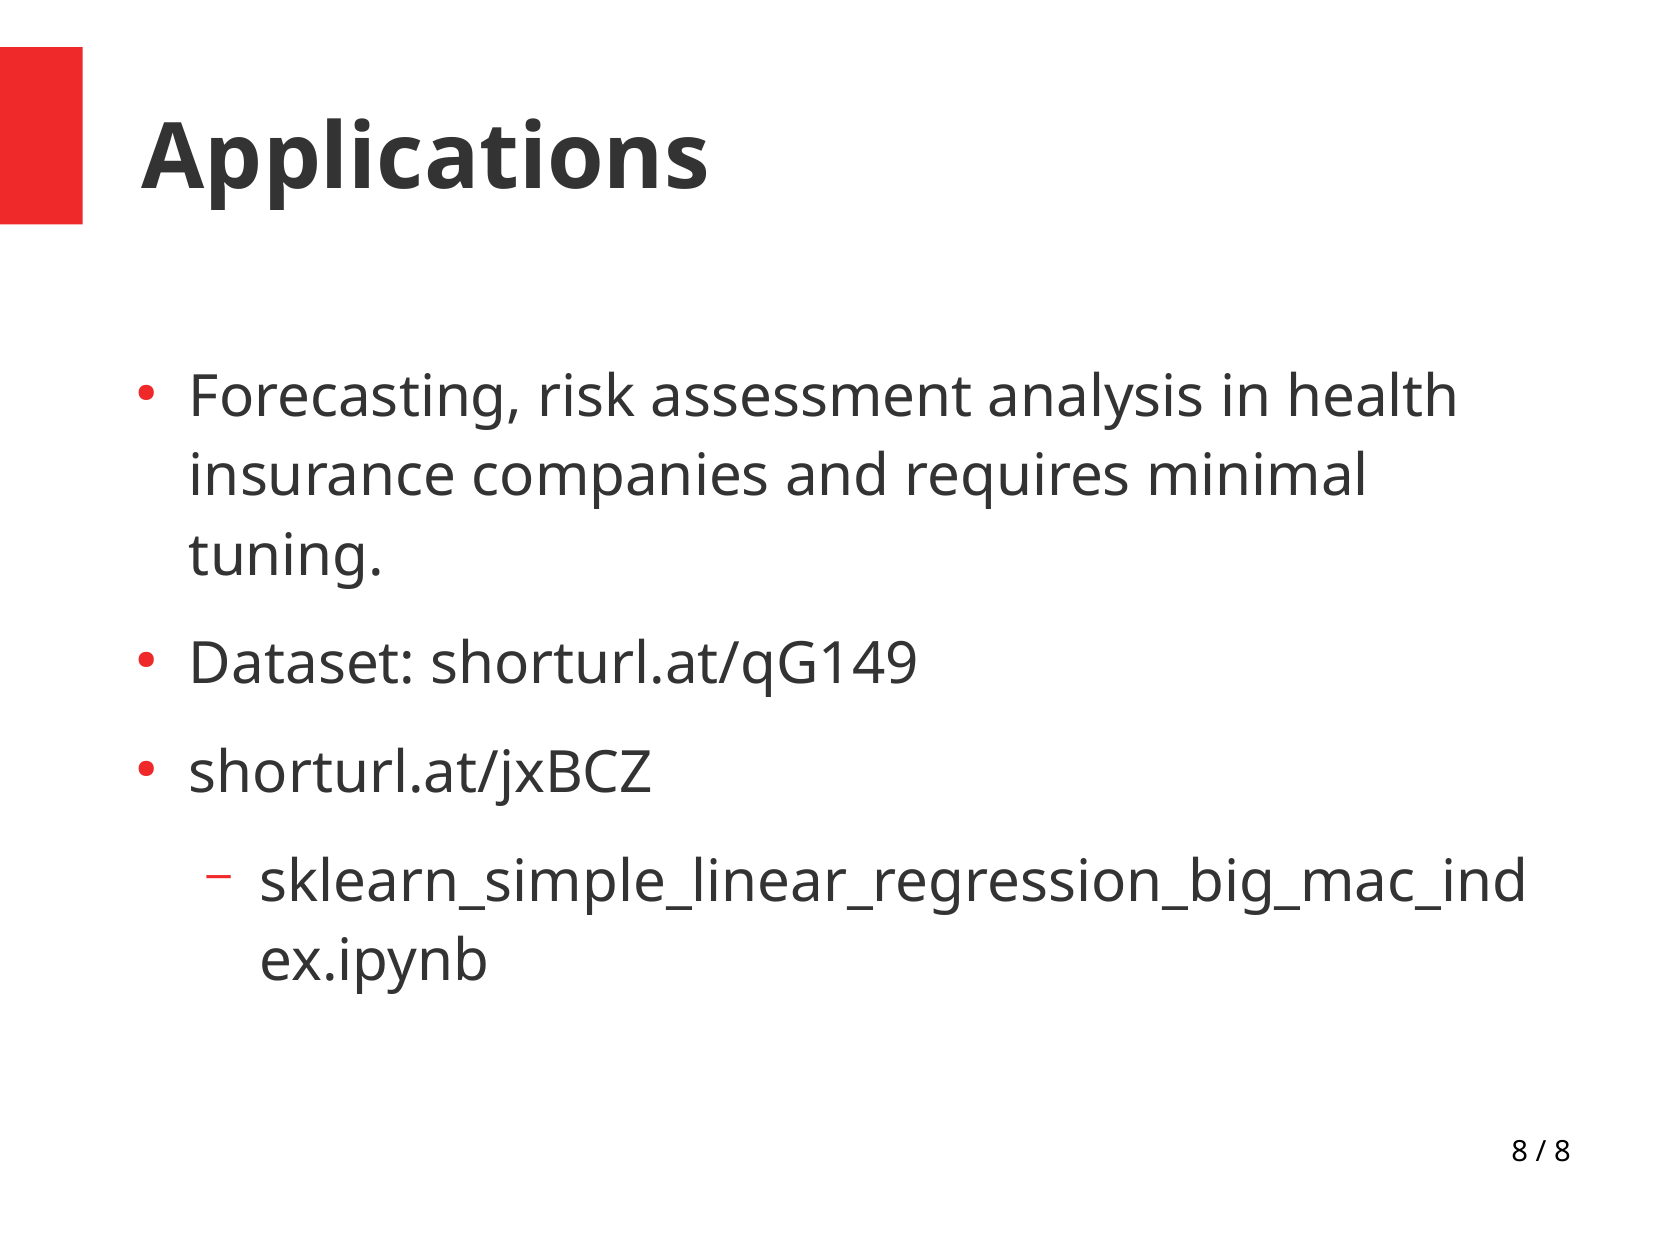

# Applications
Forecasting, risk assessment analysis in health insurance companies and requires minimal tuning.
Dataset: shorturl.at/qG149
shorturl.at/jxBCZ
sklearn_simple_linear_regression_big_mac_index.ipynb
8